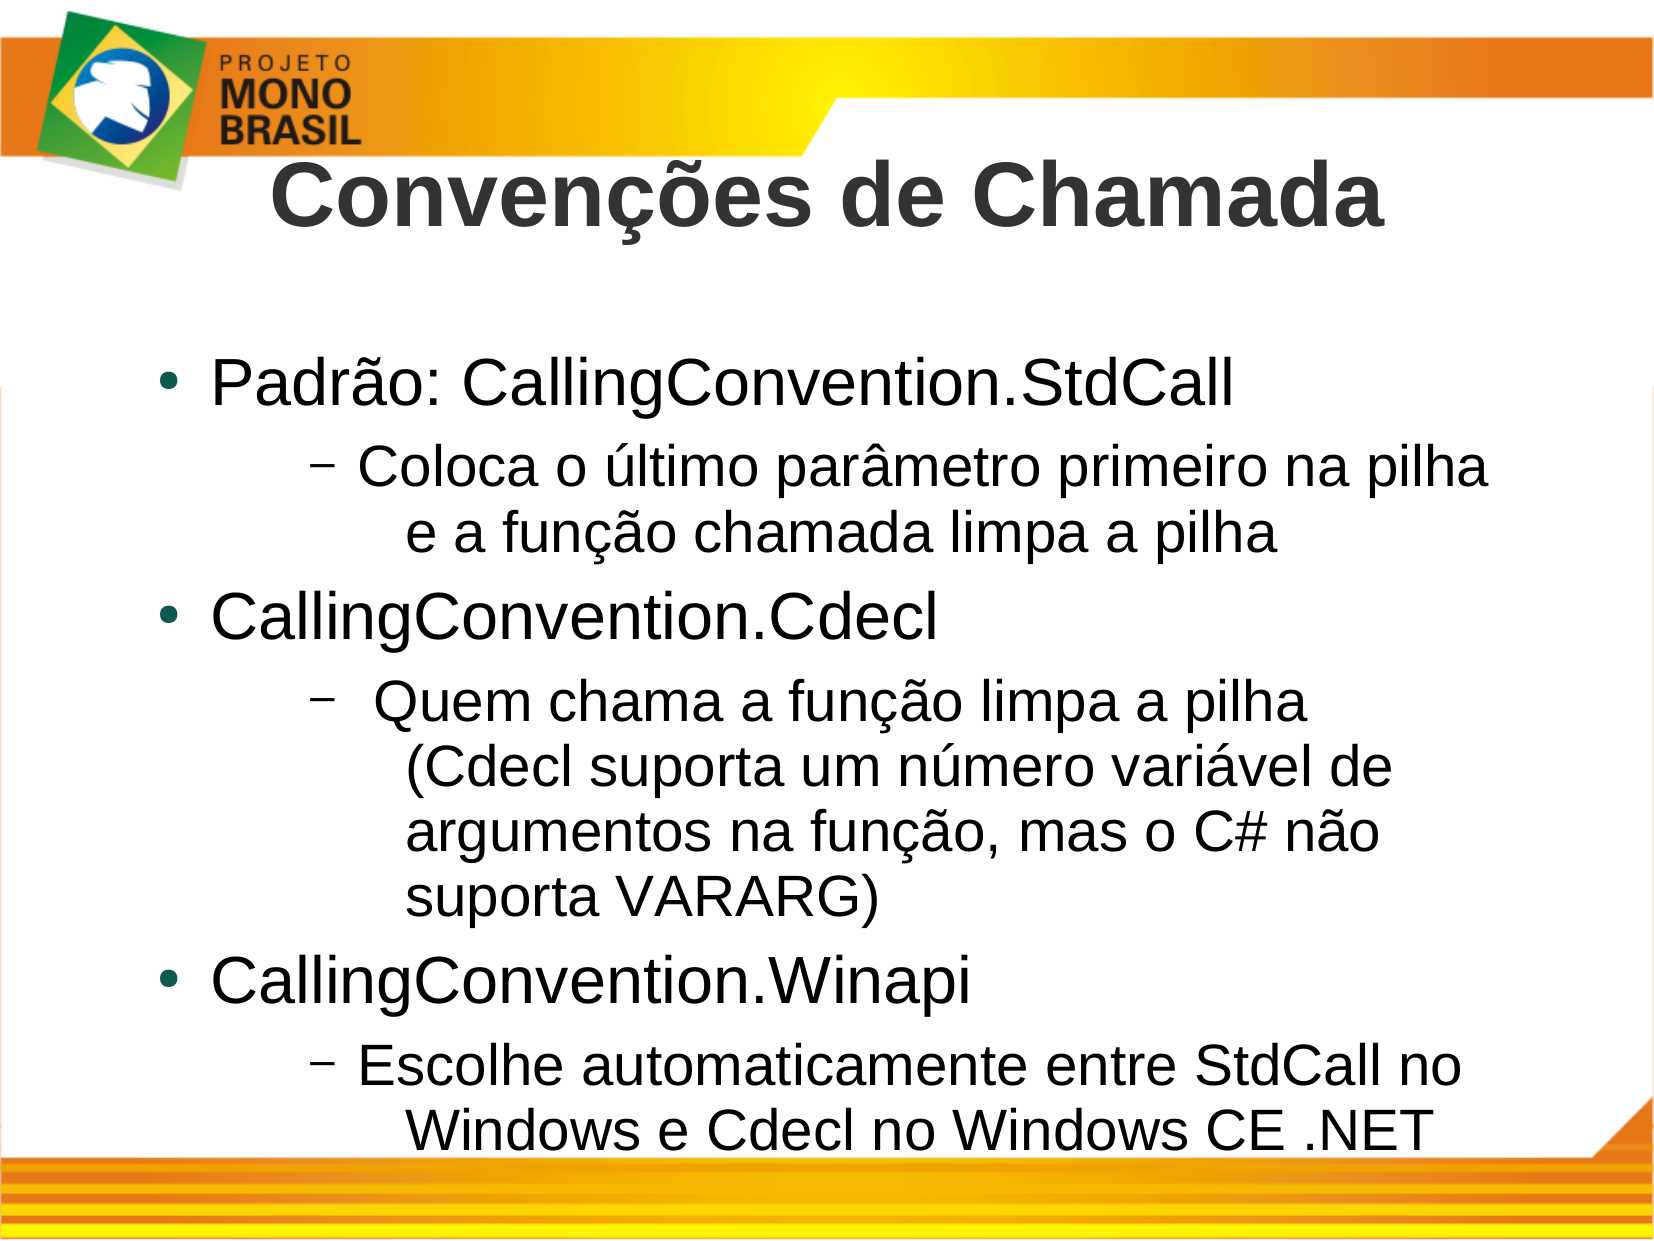

# Convenções de Chamada
Padrão: CallingConvention.StdCall
Coloca o último parâmetro primeiro na pilha e a função chamada limpa a pilha
CallingConvention.Cdecl
 Quem chama a função limpa a pilha
(Cdecl suporta um número variável de argumentos na função, mas o C# não suporta VARARG)
CallingConvention.Winapi
Escolhe automaticamente entre StdCall no Windows e Cdecl no Windows CE .NET